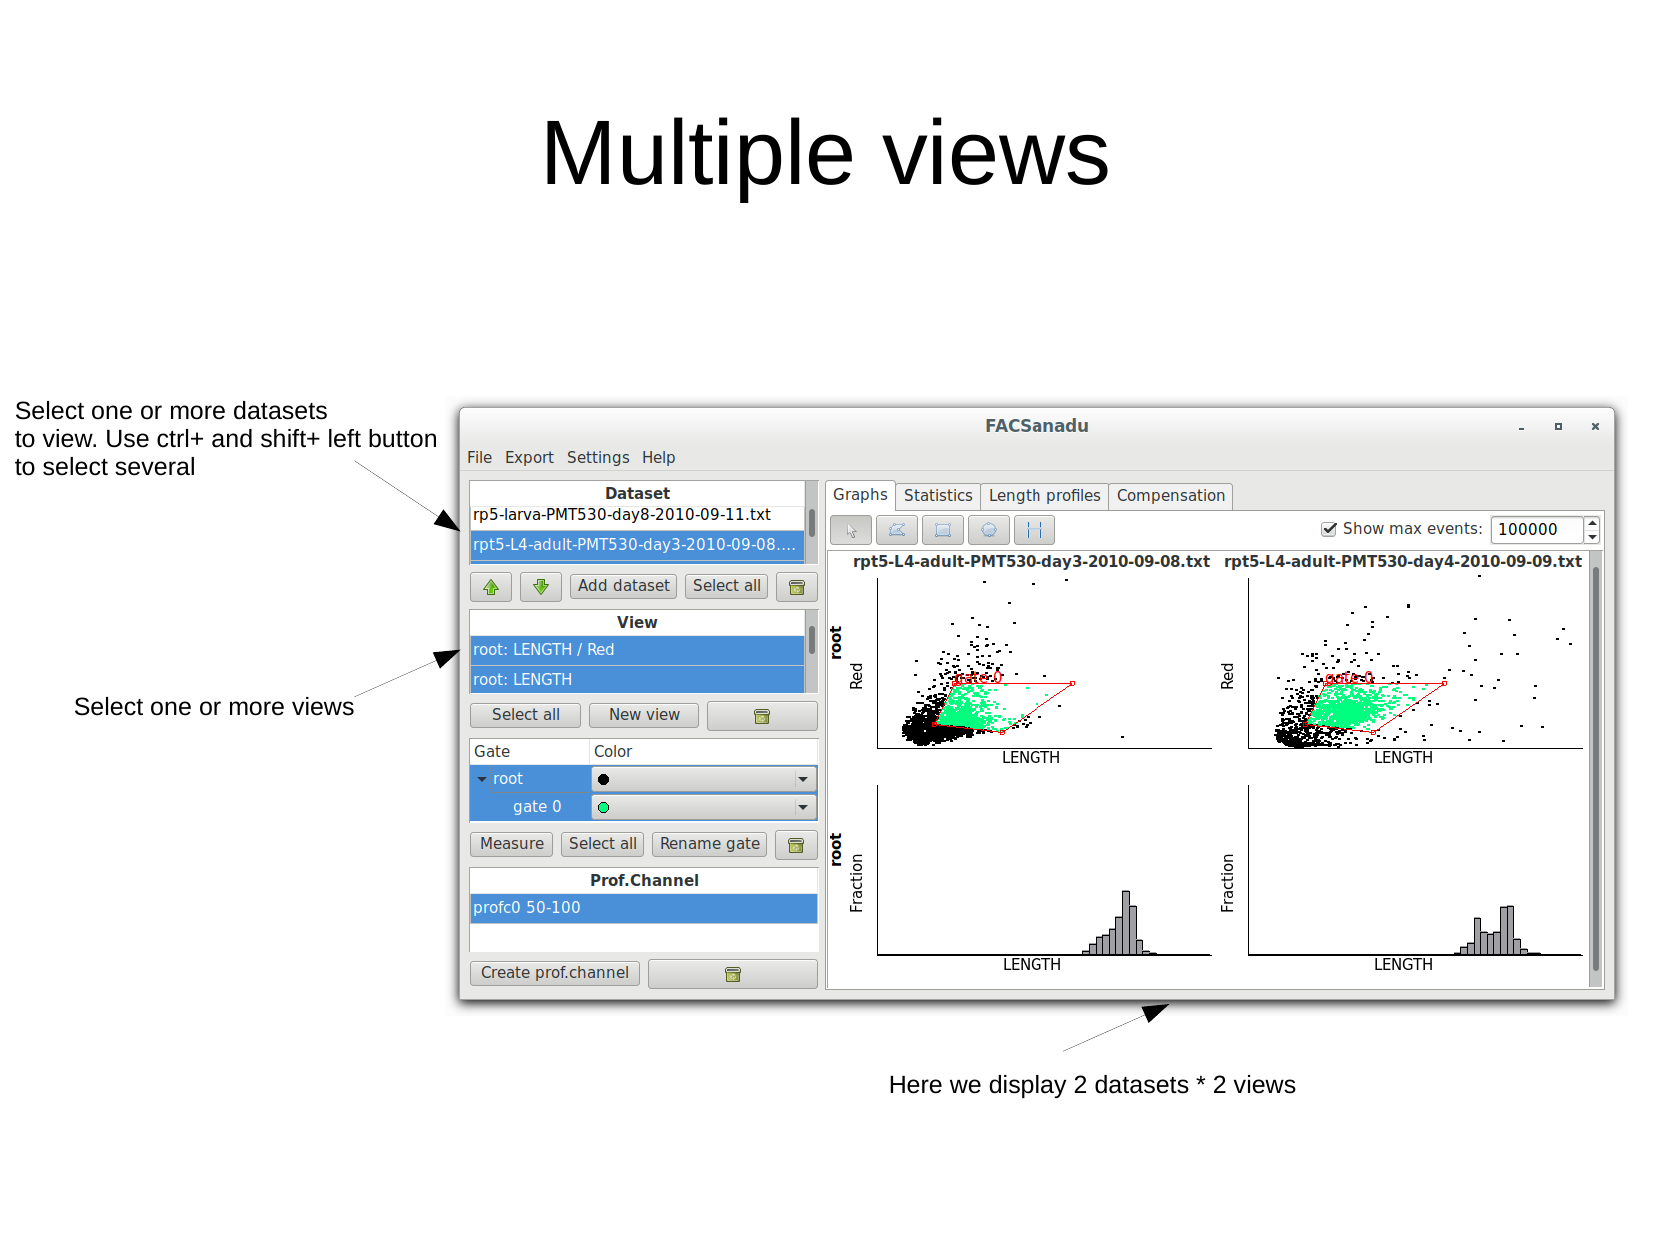

# Multiple views
Select one or more datasets
to view. Use ctrl+ and shift+ left button
to select several
Select one or more views
Here we display 2 datasets * 2 views